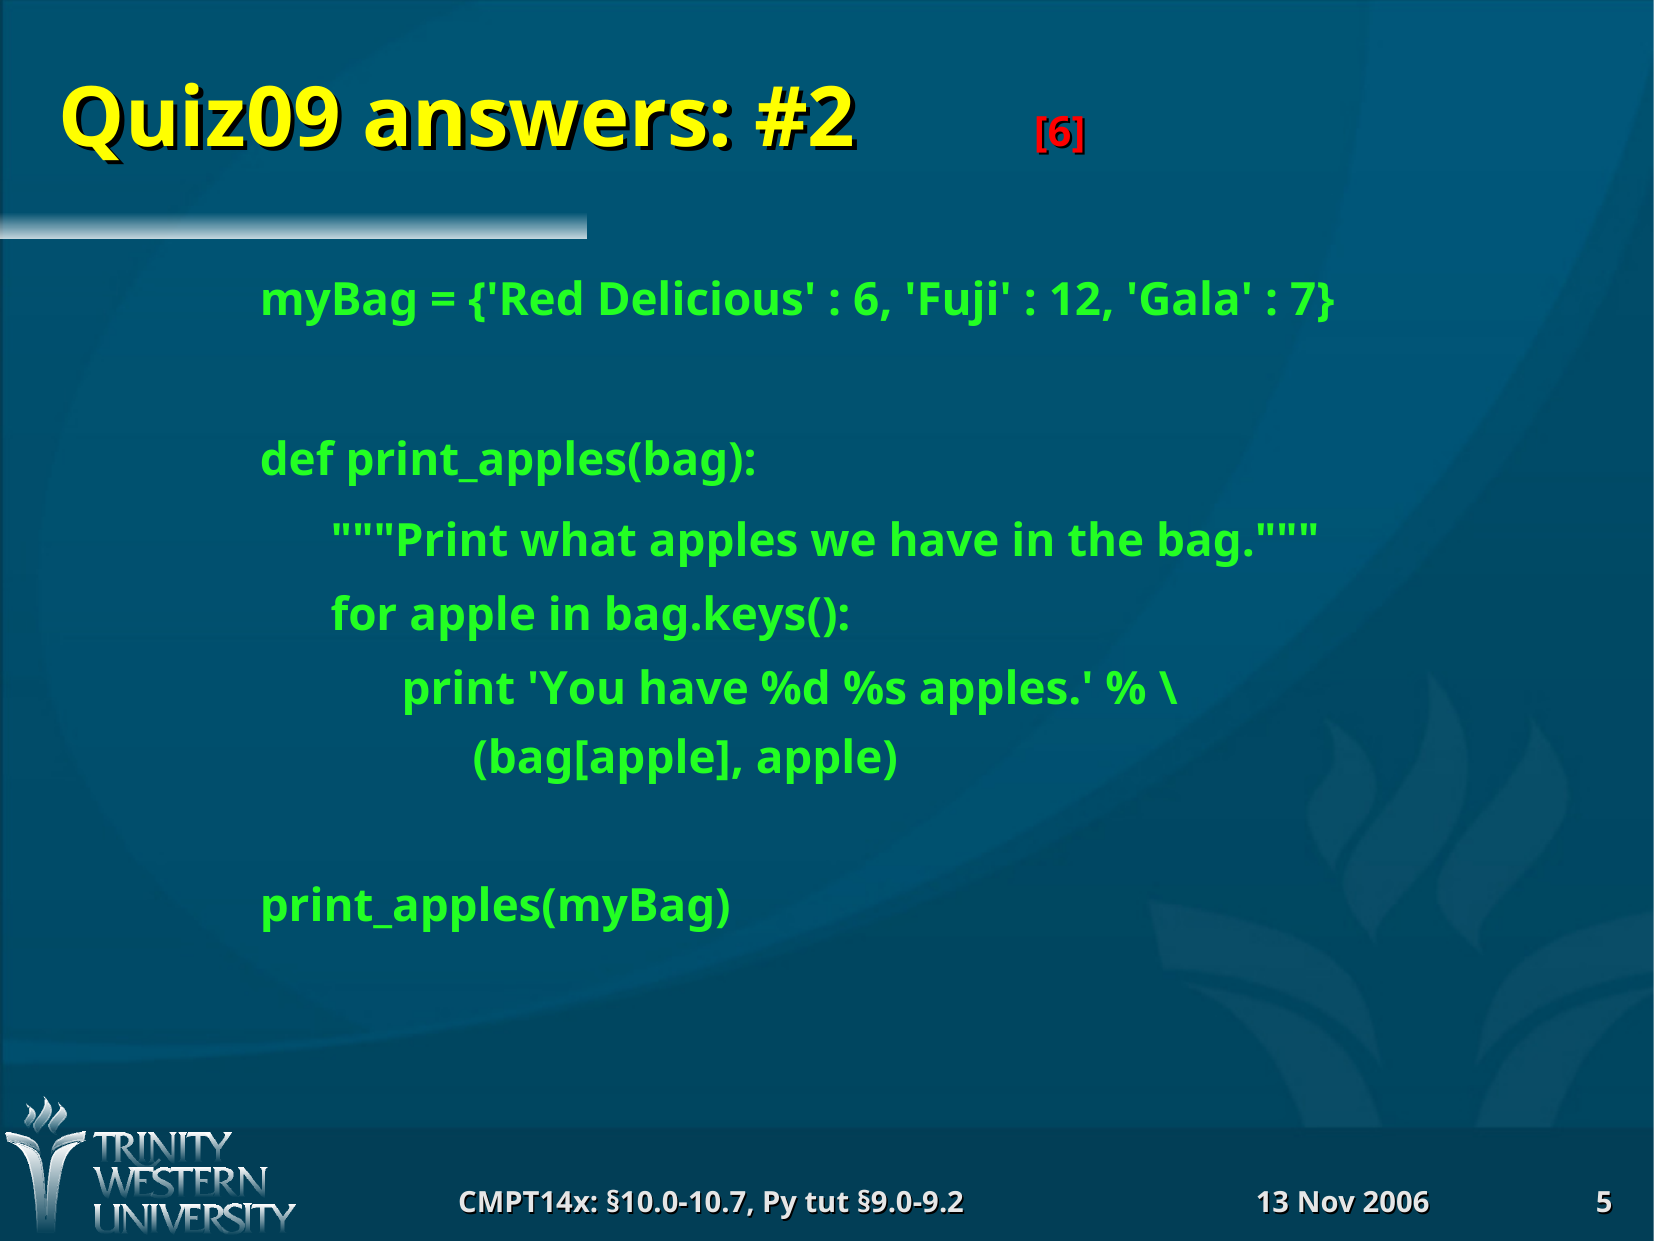

# Quiz09 answers: #2			[6]
myBag = {'Red Delicious' : 6, 'Fuji' : 12, 'Gala' : 7}
def print_apples(bag):
"""Print what apples we have in the bag."""
for apple in bag.keys():
print 'You have %d %s apples.' % \
(bag[apple], apple)
print_apples(myBag)
CMPT14x: §10.0-10.7, Py tut §9.0-9.2
13 Nov 2006
5